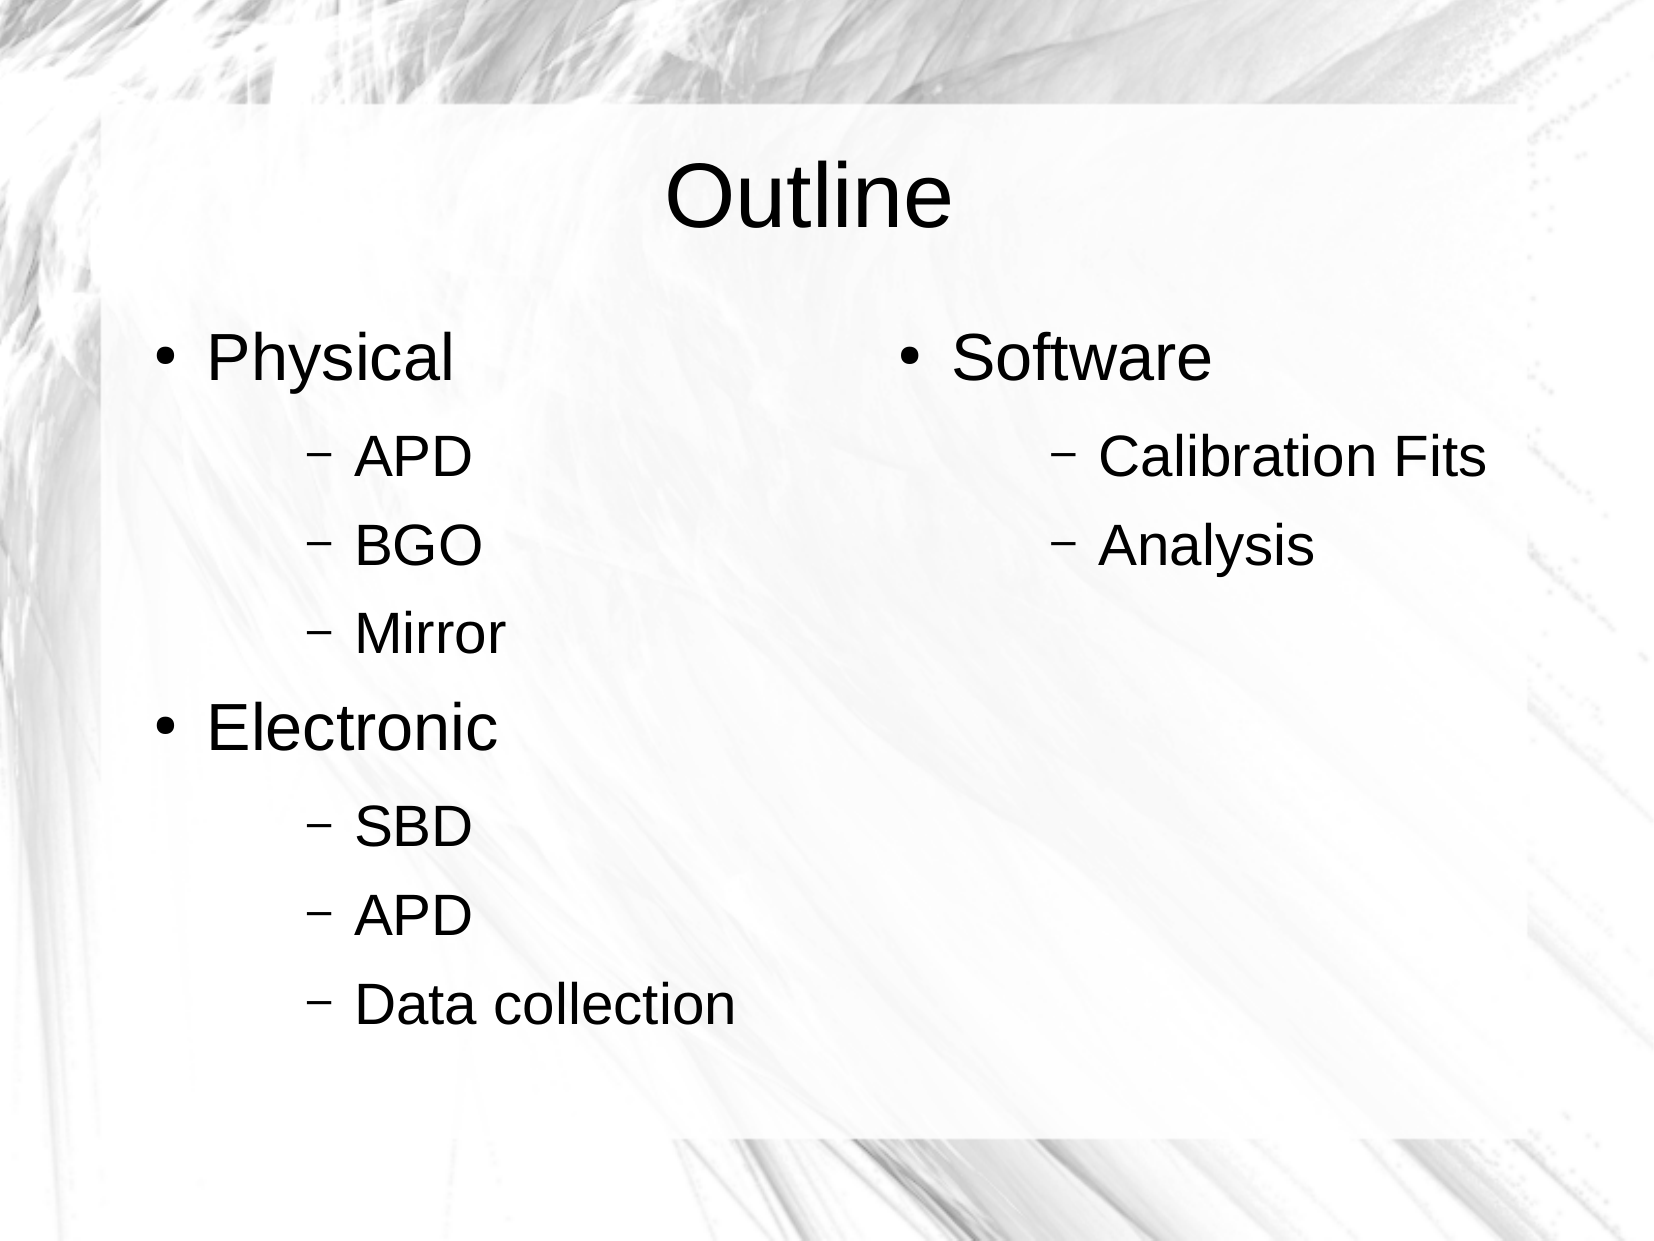

# Outline
Physical
APD
BGO
Mirror
Electronic
SBD
APD
Data collection
Software
Calibration Fits
Analysis